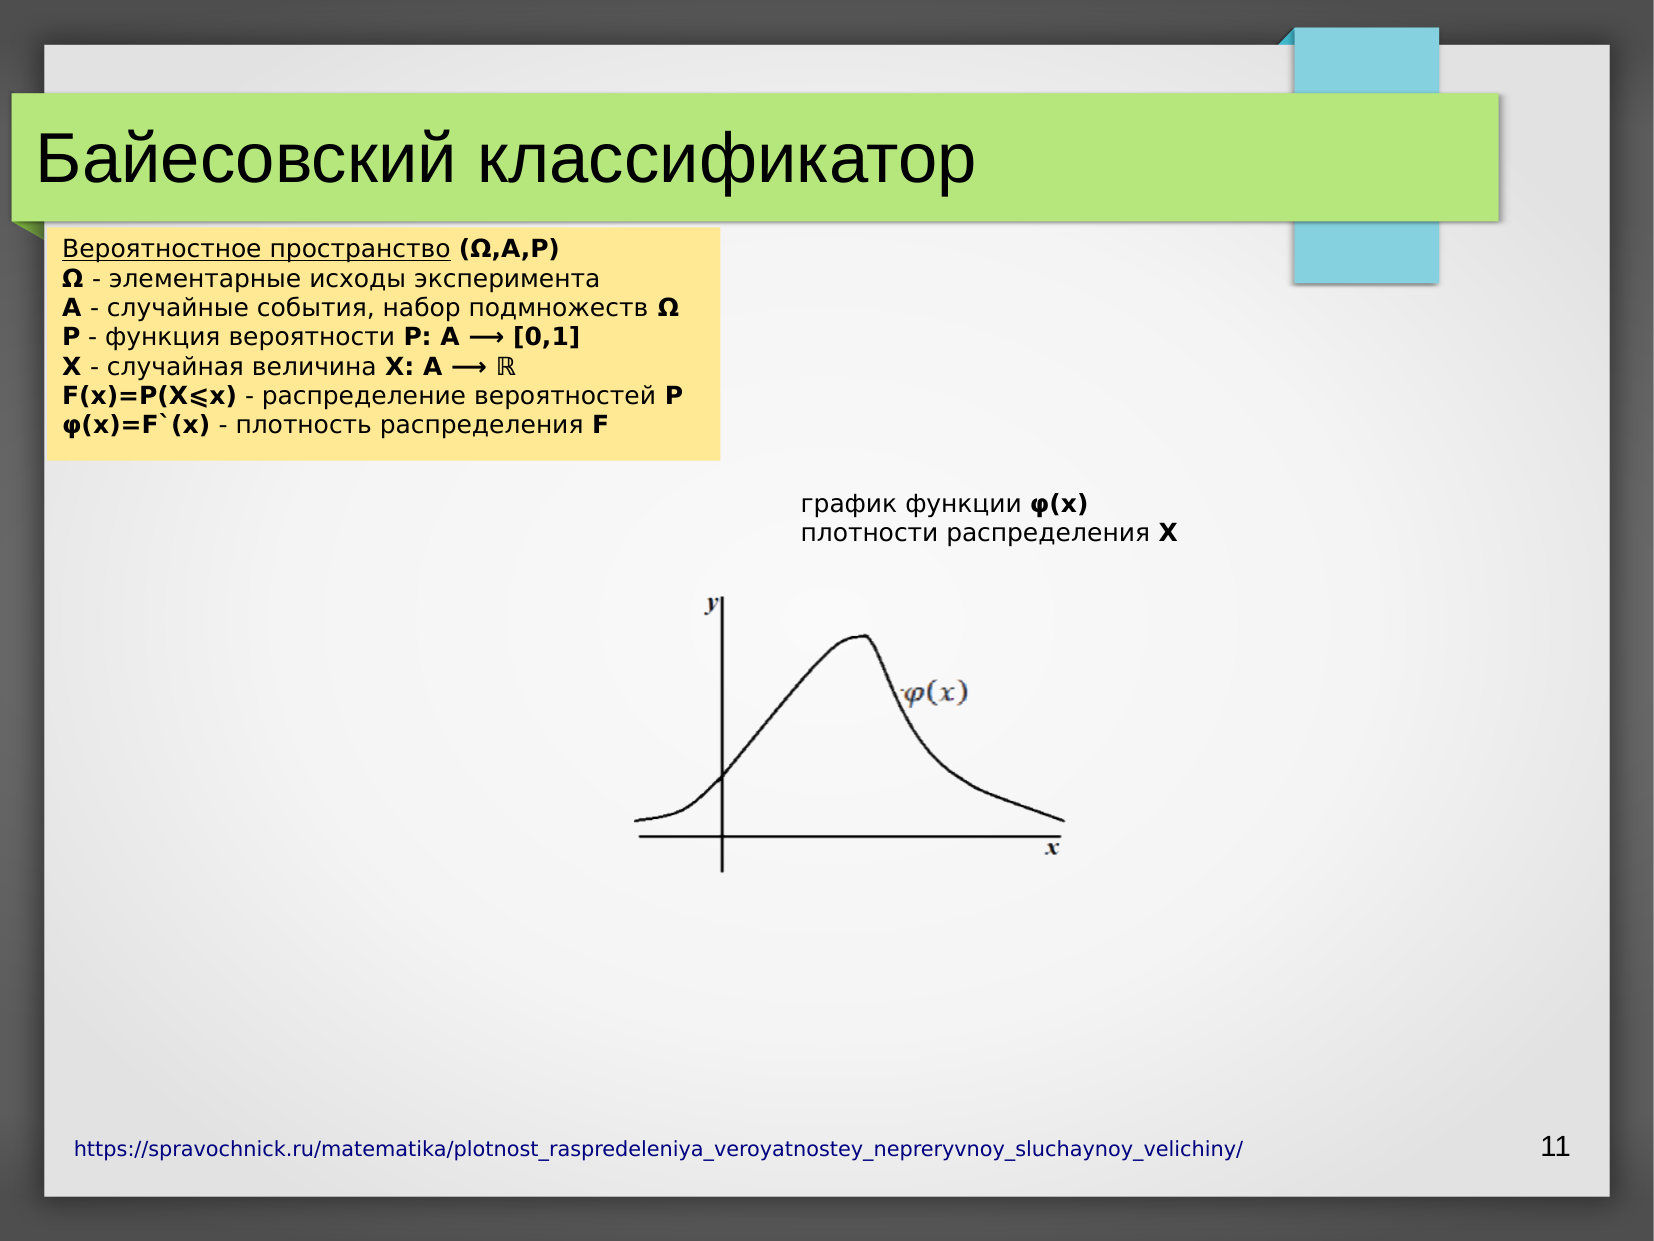

# Байесовский классификатор
Вероятностное пространство (Ω,A,P)
Ω - элементарные исходы эксперимента
A - случайные события, набор подмножеств Ω
P - функция вероятности P: A ⟶ [0,1]
X - случайная величина X: A ⟶ ℝ
F(x)=P(X⩽x) - распределение вероятностей P
φ(x)=F`(x) - плотность распределения F
график функции φ(x)
плотности распределения X
https://spravochnick.ru/matematika/plotnost_raspredeleniya_veroyatnostey_nepreryvnoy_sluchaynoy_velichiny/
11